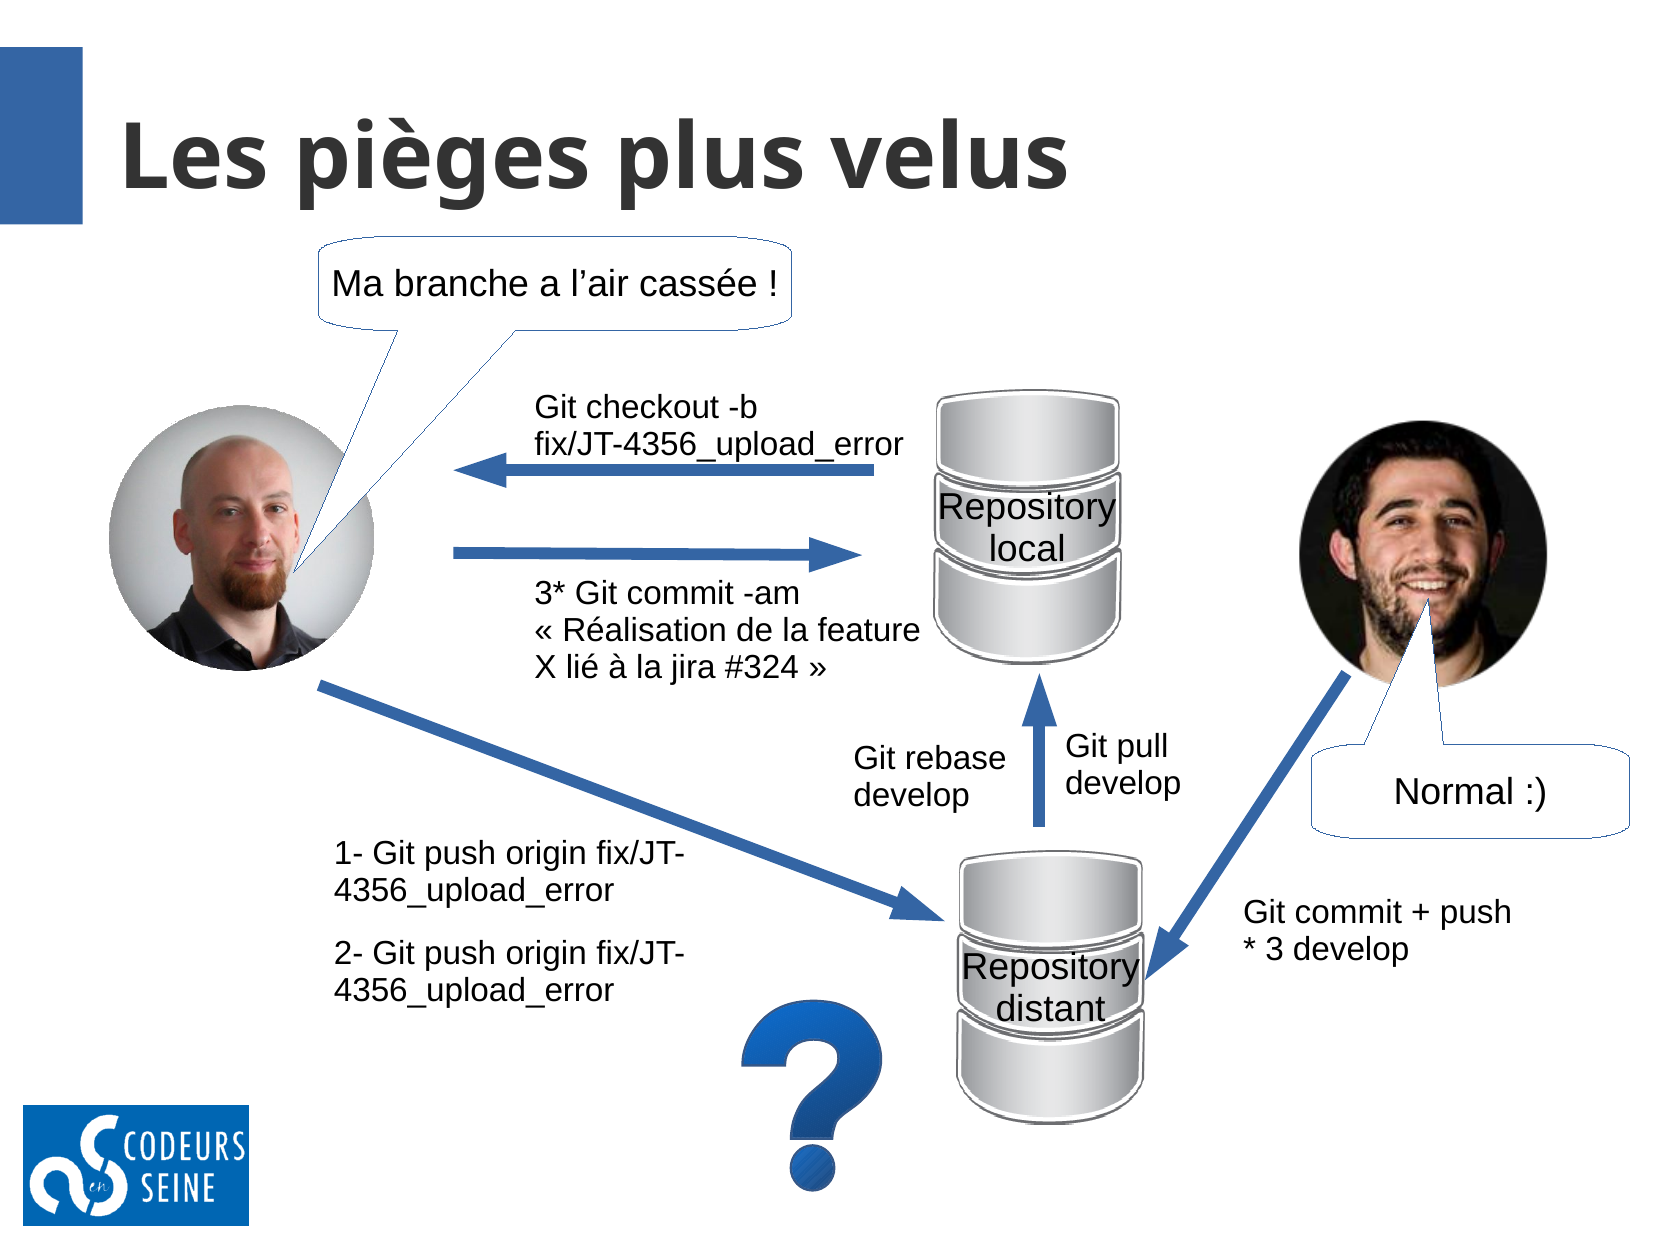

# Les pièges plus velus
Ma branche a l’air cassée !
Git checkout -b
fix/JT-4356_upload_error
Repository
local
3* Git commit -am
« Réalisation de la feature X lié à la jira #324 »
Git pull
develop
Git rebase
develop
Normal :)
1- Git push origin fix/JT-4356_upload_error
Repository
distant
Git commit + push
* 3 develop
2- Git push origin fix/JT-4356_upload_error